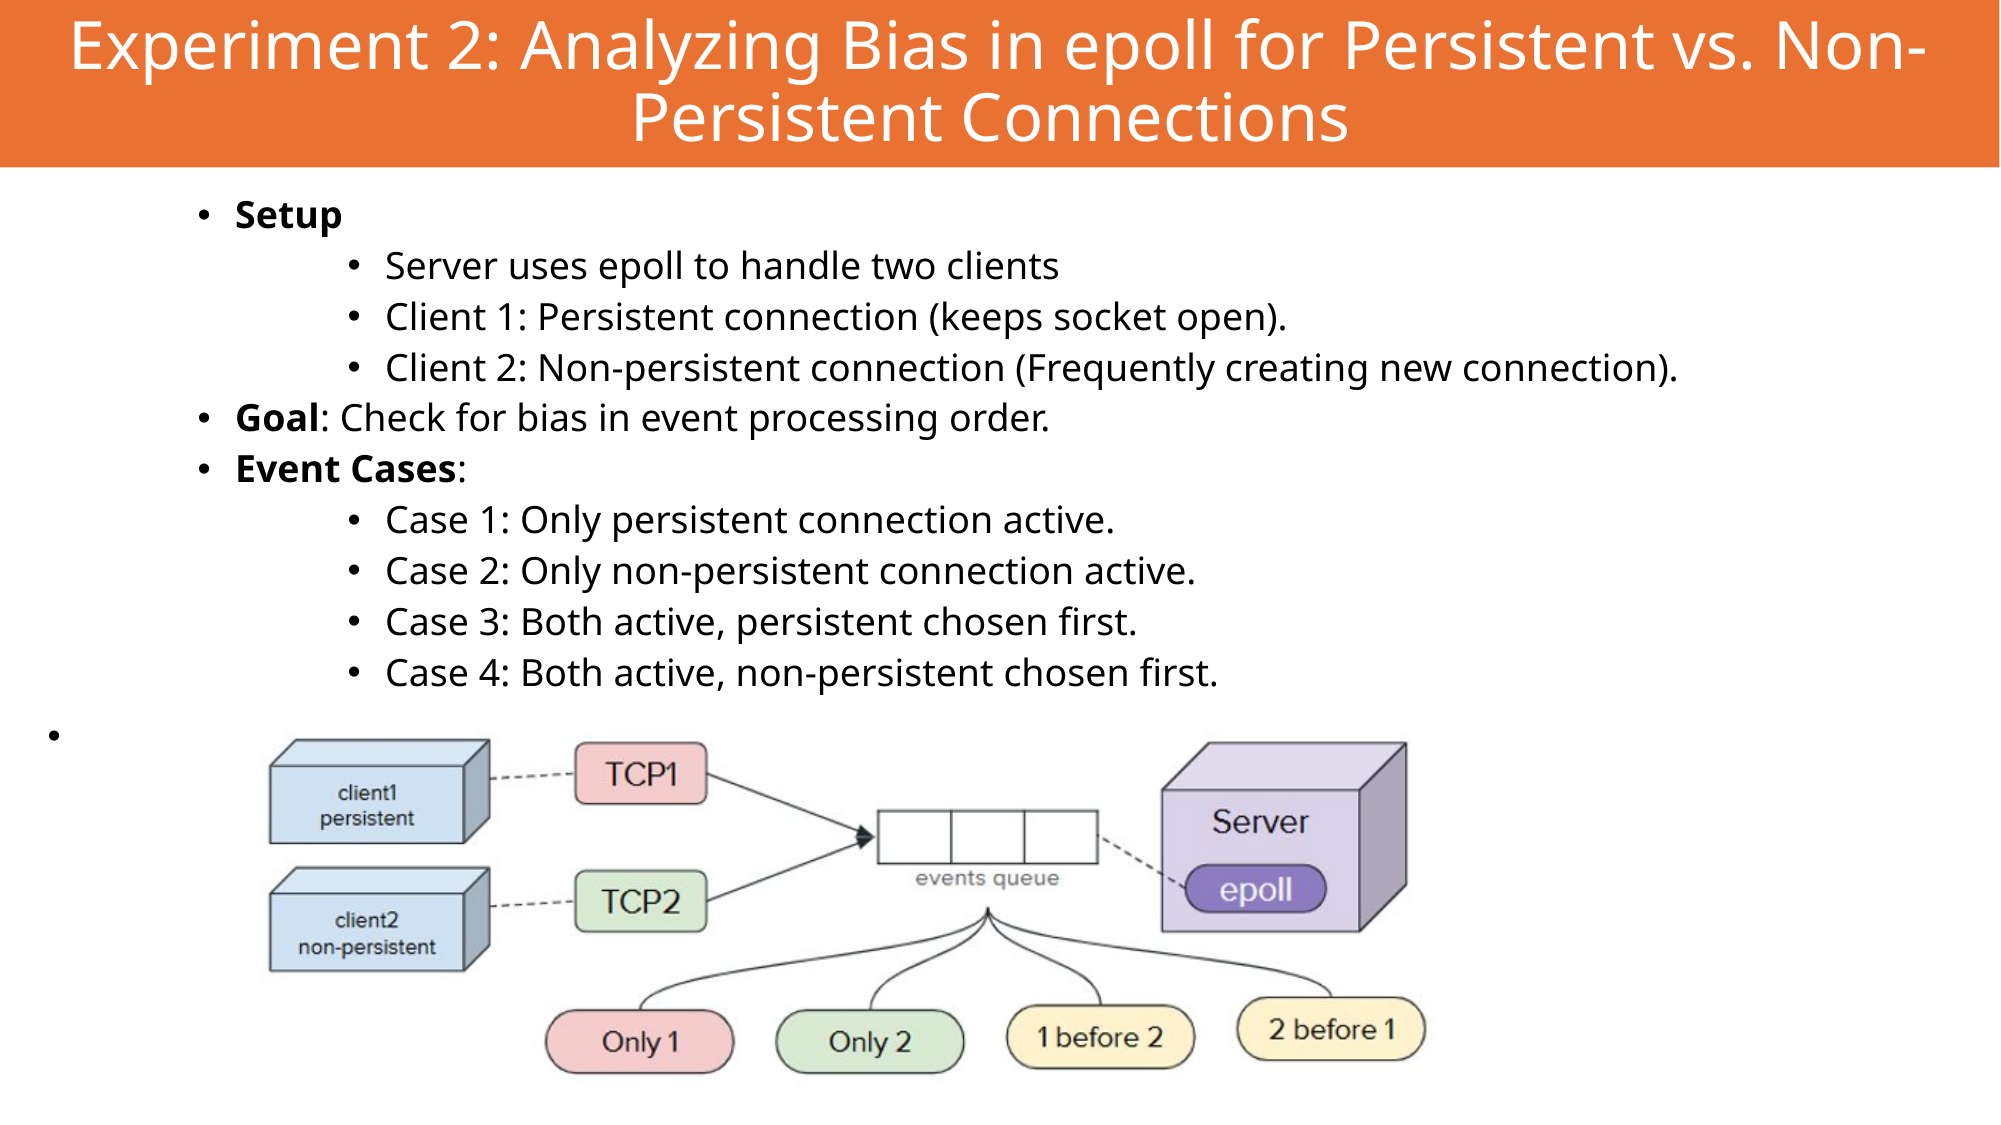

# Experiment 2: Analyzing Bias in epoll for Persistent vs. Non-Persistent Connections
Setup
Server uses epoll to handle two clients
Client 1: Persistent connection (keeps socket open).
Client 2: Non-persistent connection (Frequently creating new connection).
Goal: Check for bias in event processing order.
Event Cases:
Case 1: Only persistent connection active.
Case 2: Only non-persistent connection active.
Case 3: Both active, persistent chosen first.
Case 4: Both active, non-persistent chosen first.